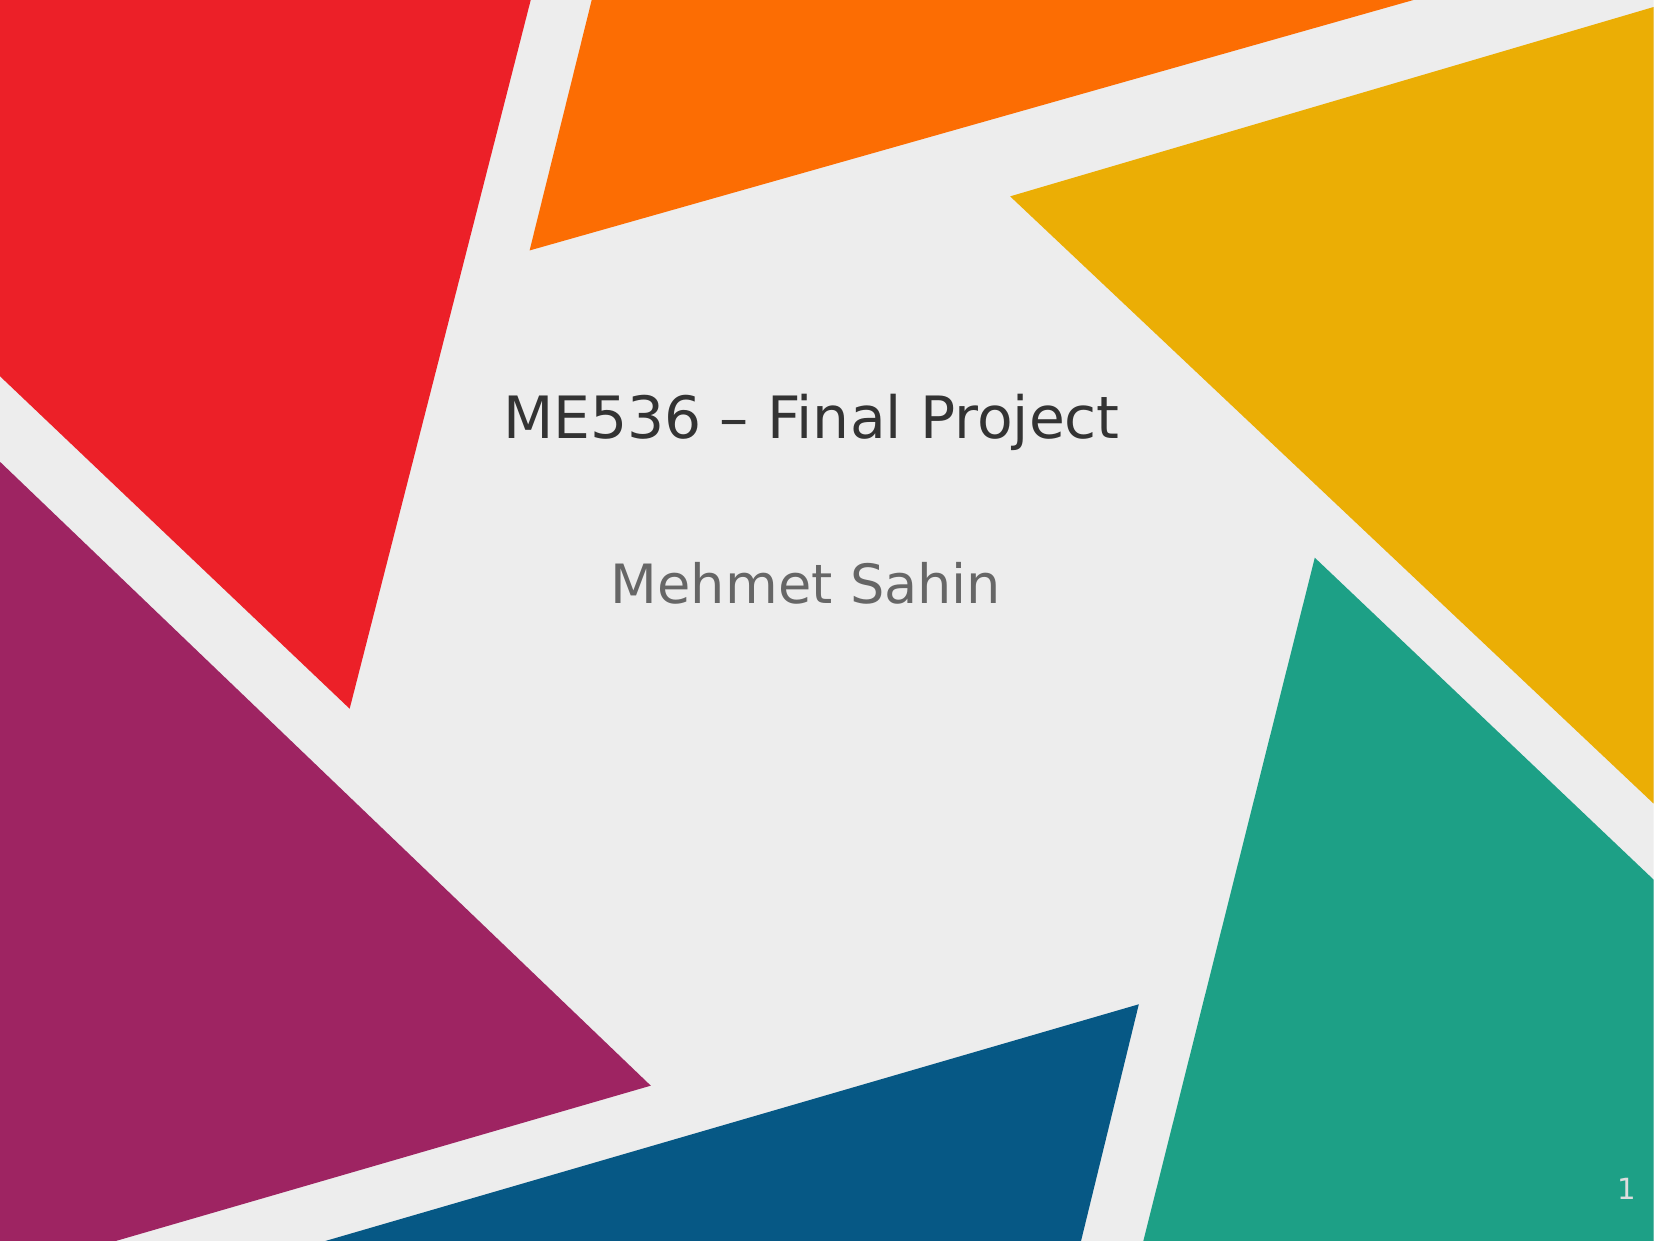

# ME536 – Final Project
Mehmet Sahin
1